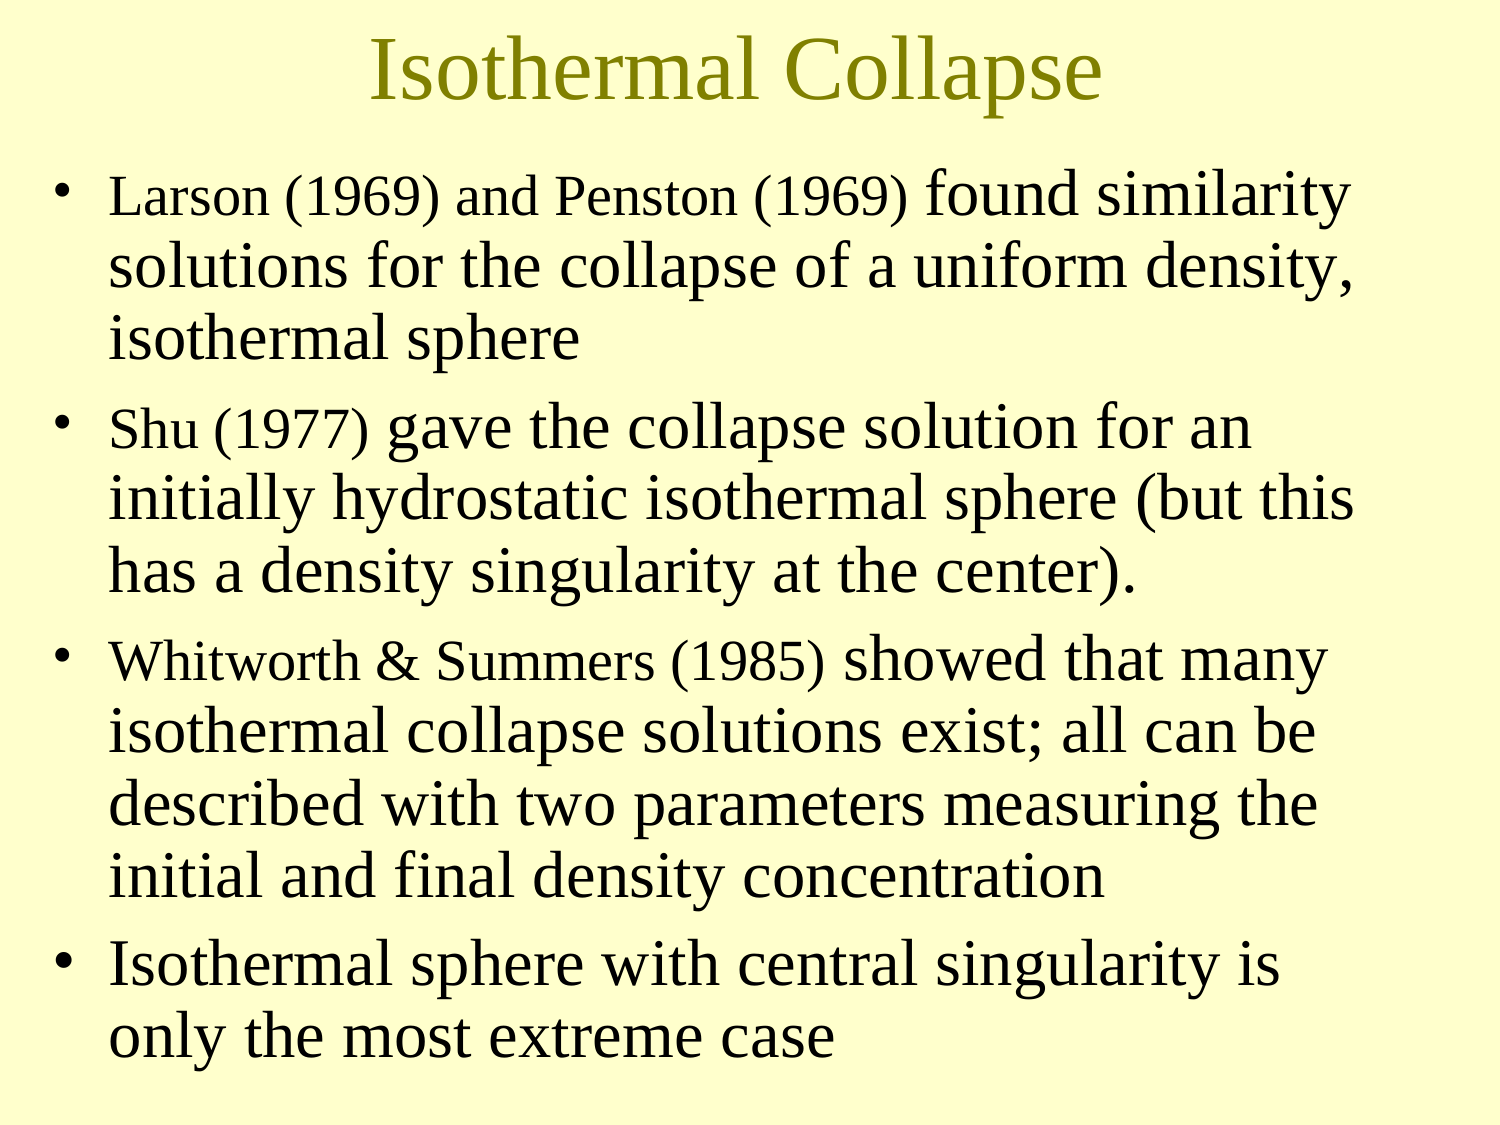

# Isothermal Collapse
Larson (1969) and Penston (1969) found similarity solutions for the collapse of a uniform density, isothermal sphere
Shu (1977) gave the collapse solution for an initially hydrostatic isothermal sphere (but this has a density singularity at the center).
Whitworth & Summers (1985) showed that many isothermal collapse solutions exist; all can be described with two parameters measuring the initial and final density concentration
Isothermal sphere with central singularity is only the most extreme case